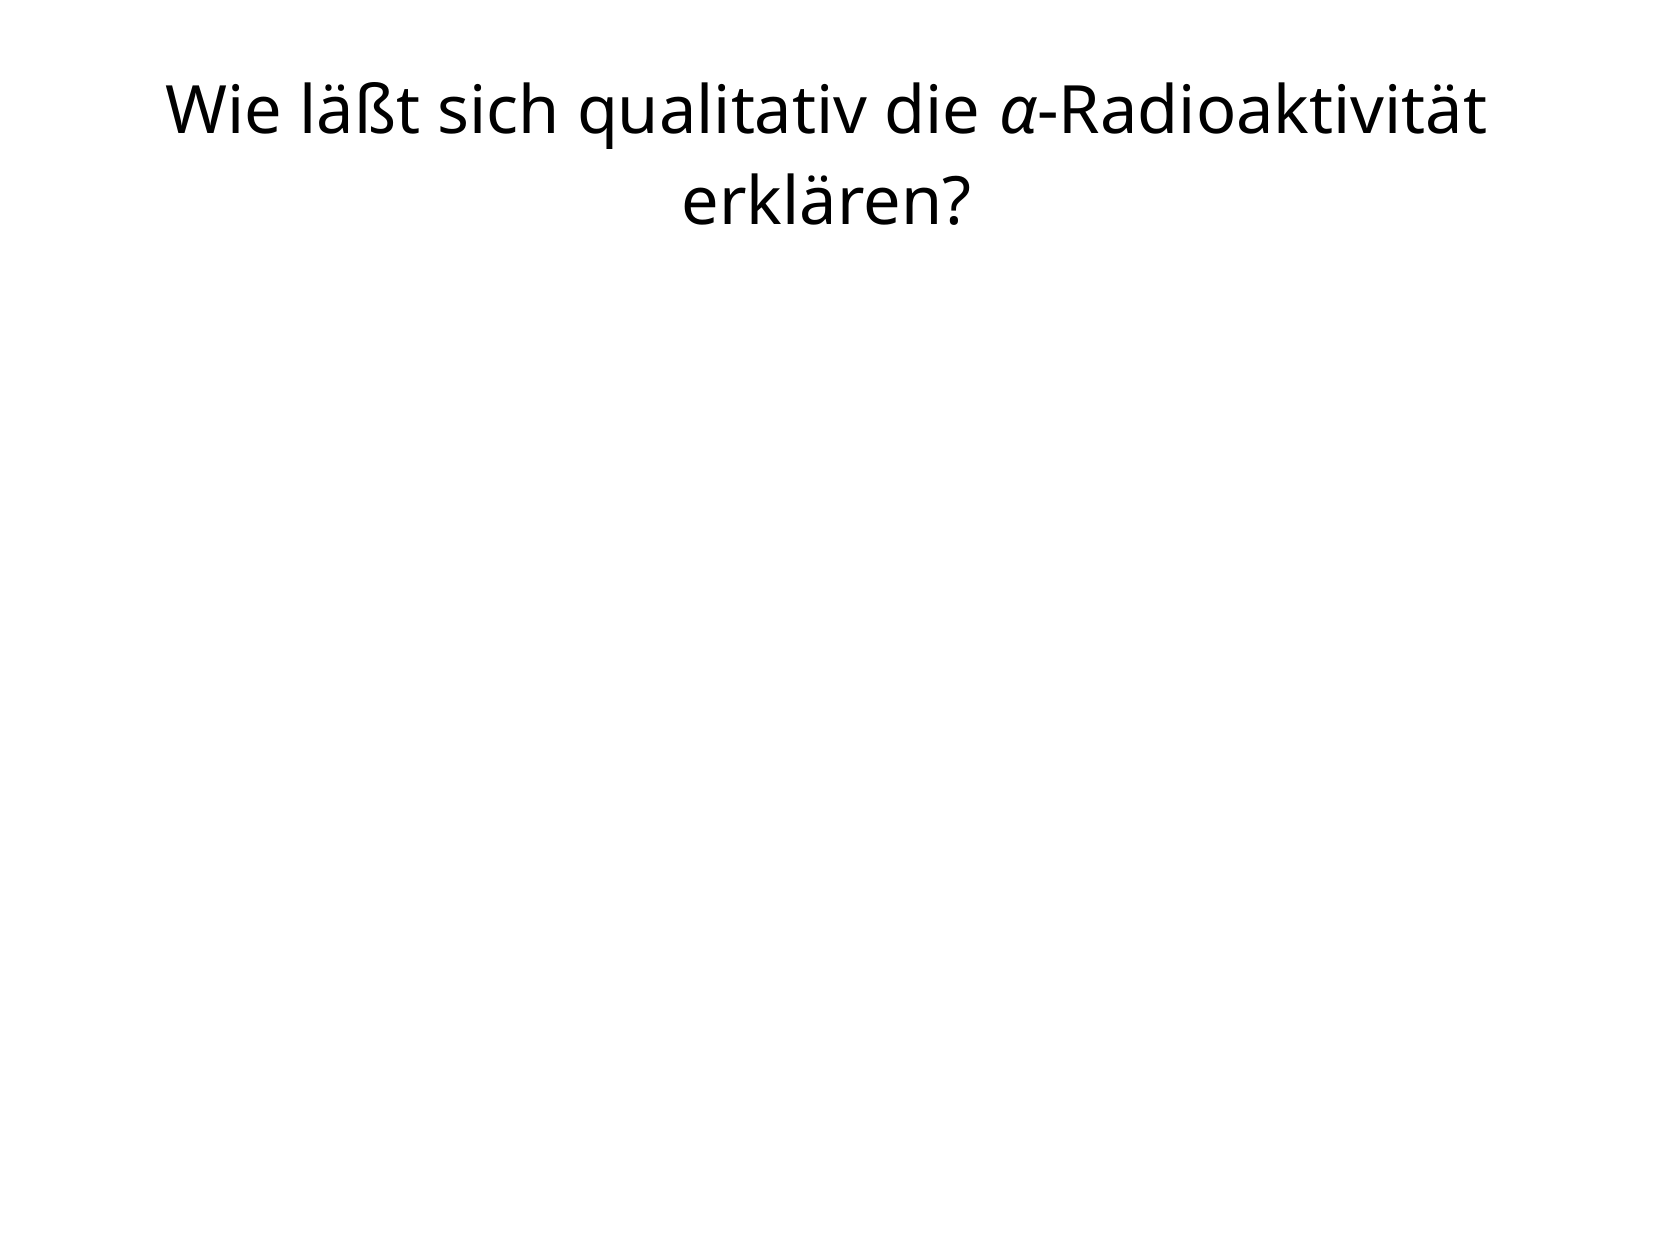

# Wie läßt sich qualitativ die α-Radioaktivität erklären?